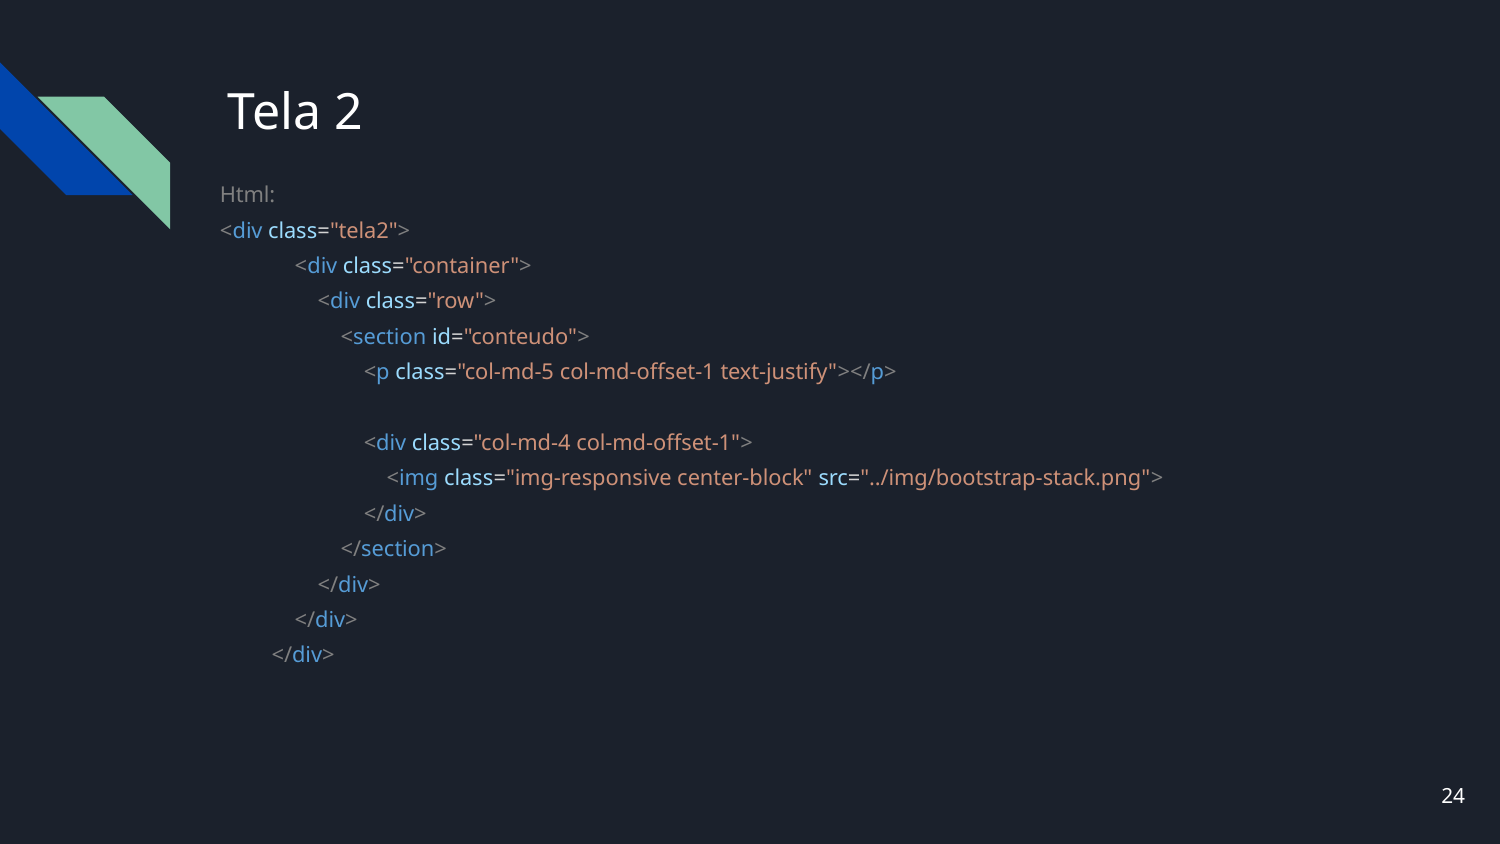

# Tela 2
Html:
<div class="tela2">
 <div class="container">
 <div class="row">
 <section id="conteudo">
 <p class="col-md-5 col-md-offset-1 text-justify"></p>
 <div class="col-md-4 col-md-offset-1">
 <img class="img-responsive center-block" src="../img/bootstrap-stack.png">
 </div>
 </section>
 </div>
 </div>
 </div>